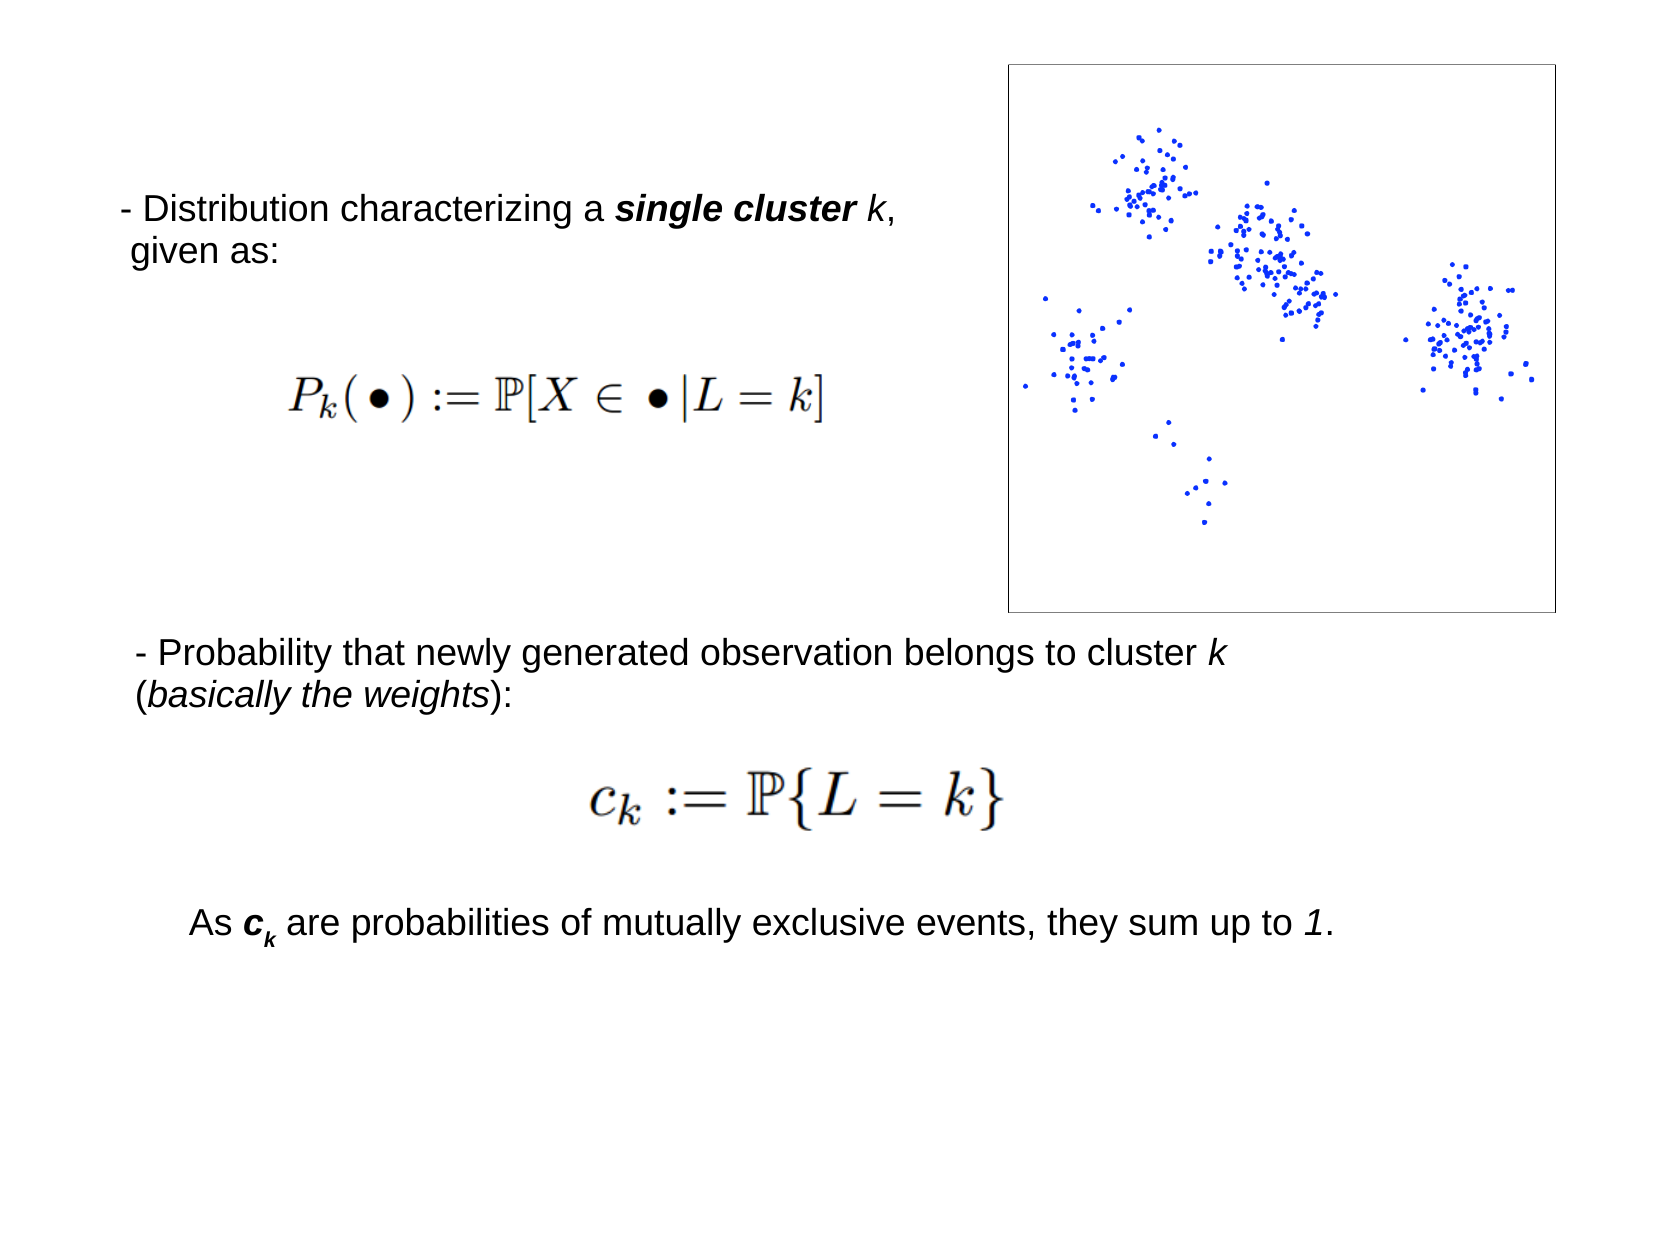

- Distribution characterizing a single cluster k,
 given as:
- Probability that newly generated observation belongs to cluster k (basically the weights):
As ck are probabilities of mutually exclusive events, they sum up to 1.